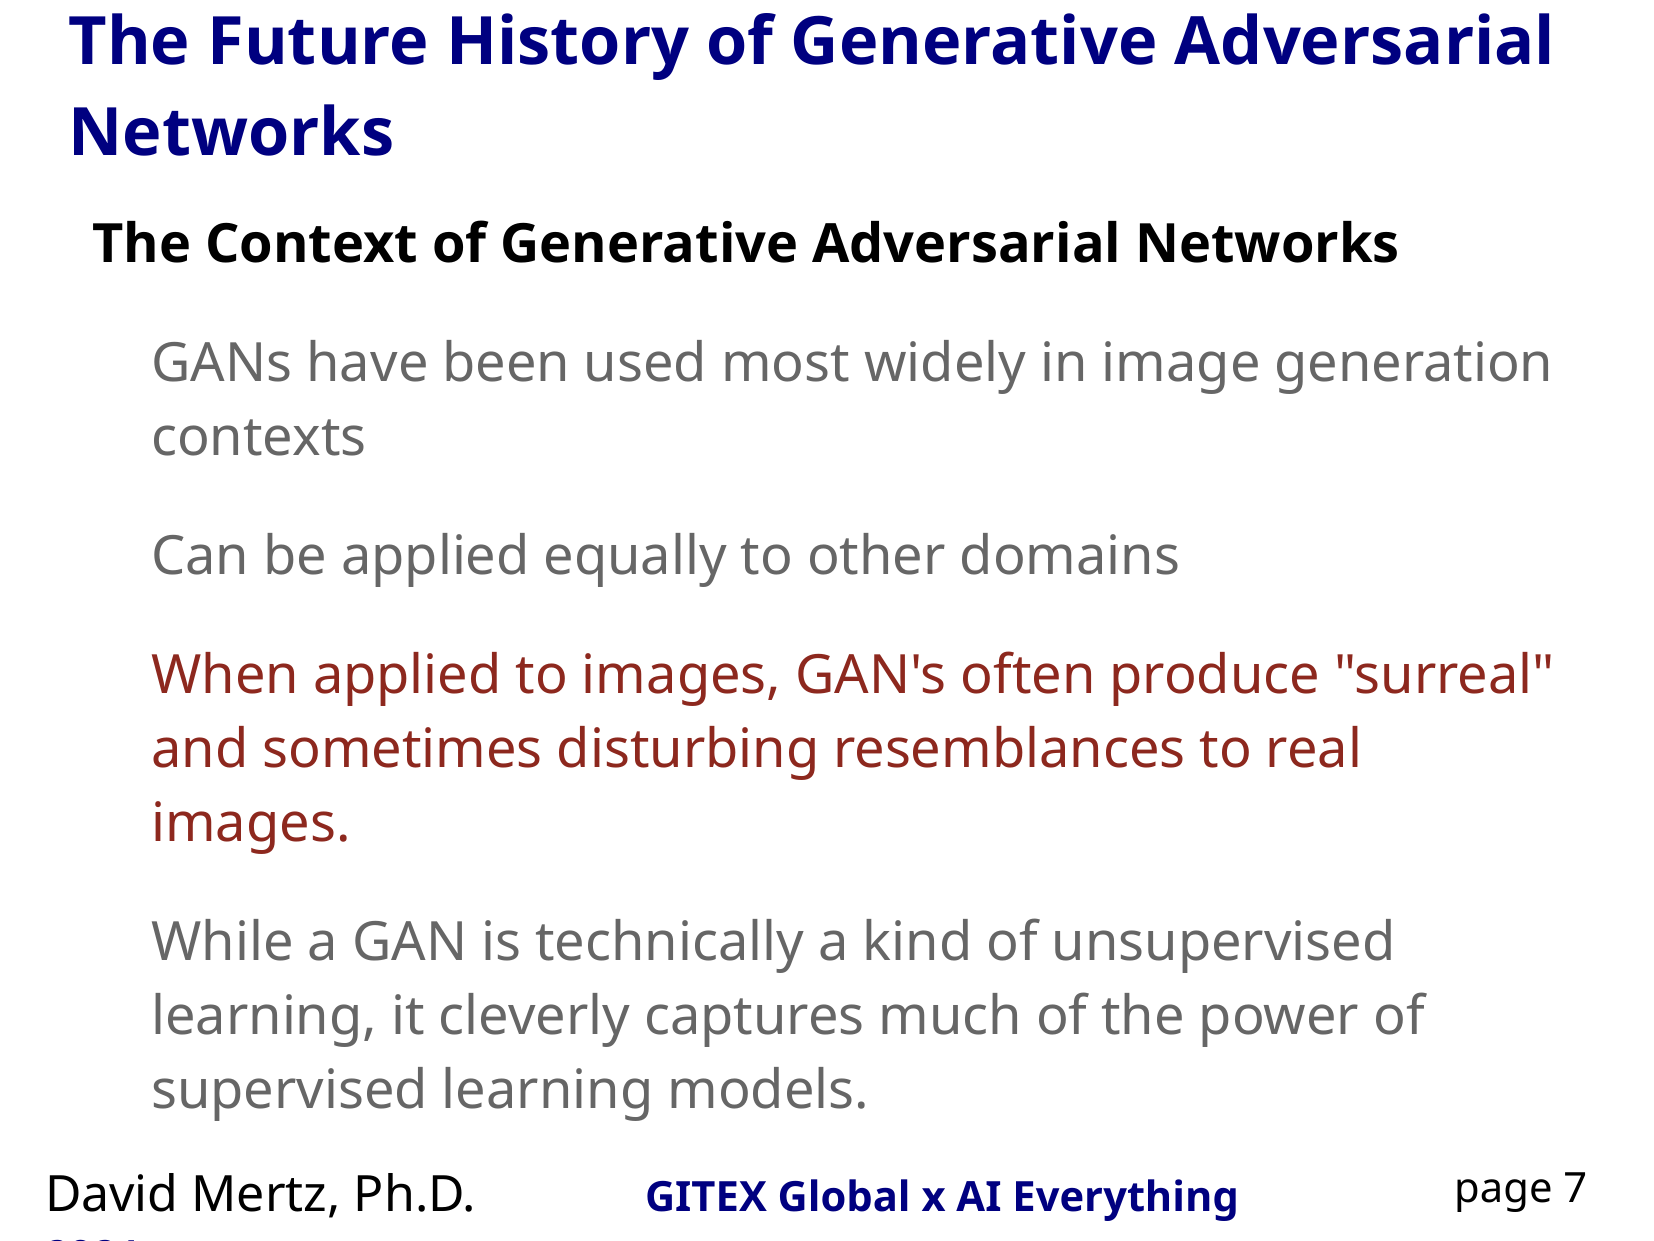

# The Context of Generative Adversarial Networks
GANs have been used most widely in image generation contexts
Can be applied equally to other domains
When applied to images, GAN's often produce "surreal" and sometimes disturbing resemblances to real images.
While a GAN is technically a kind of unsupervised learning, it cleverly captures much of the power of supervised learning models.